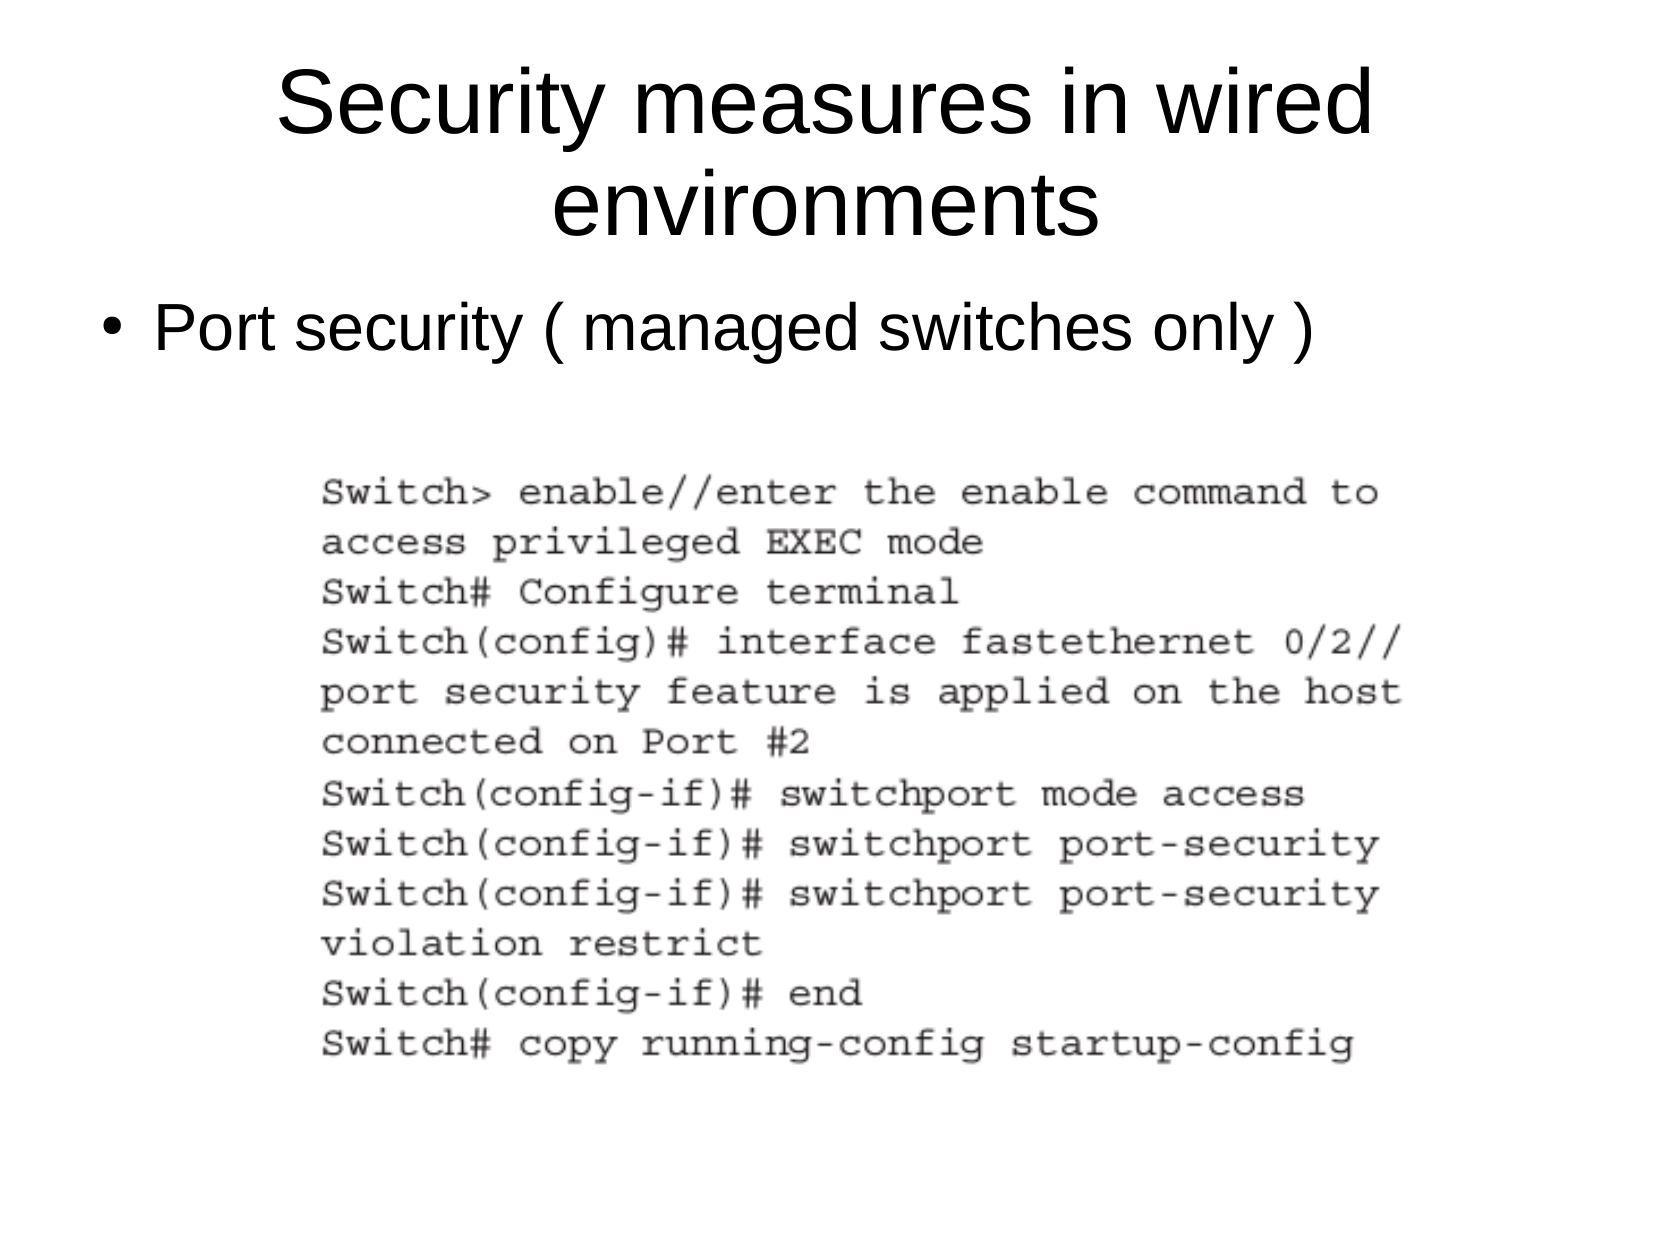

# Security measures in wired environments
Port security ( managed switches only )